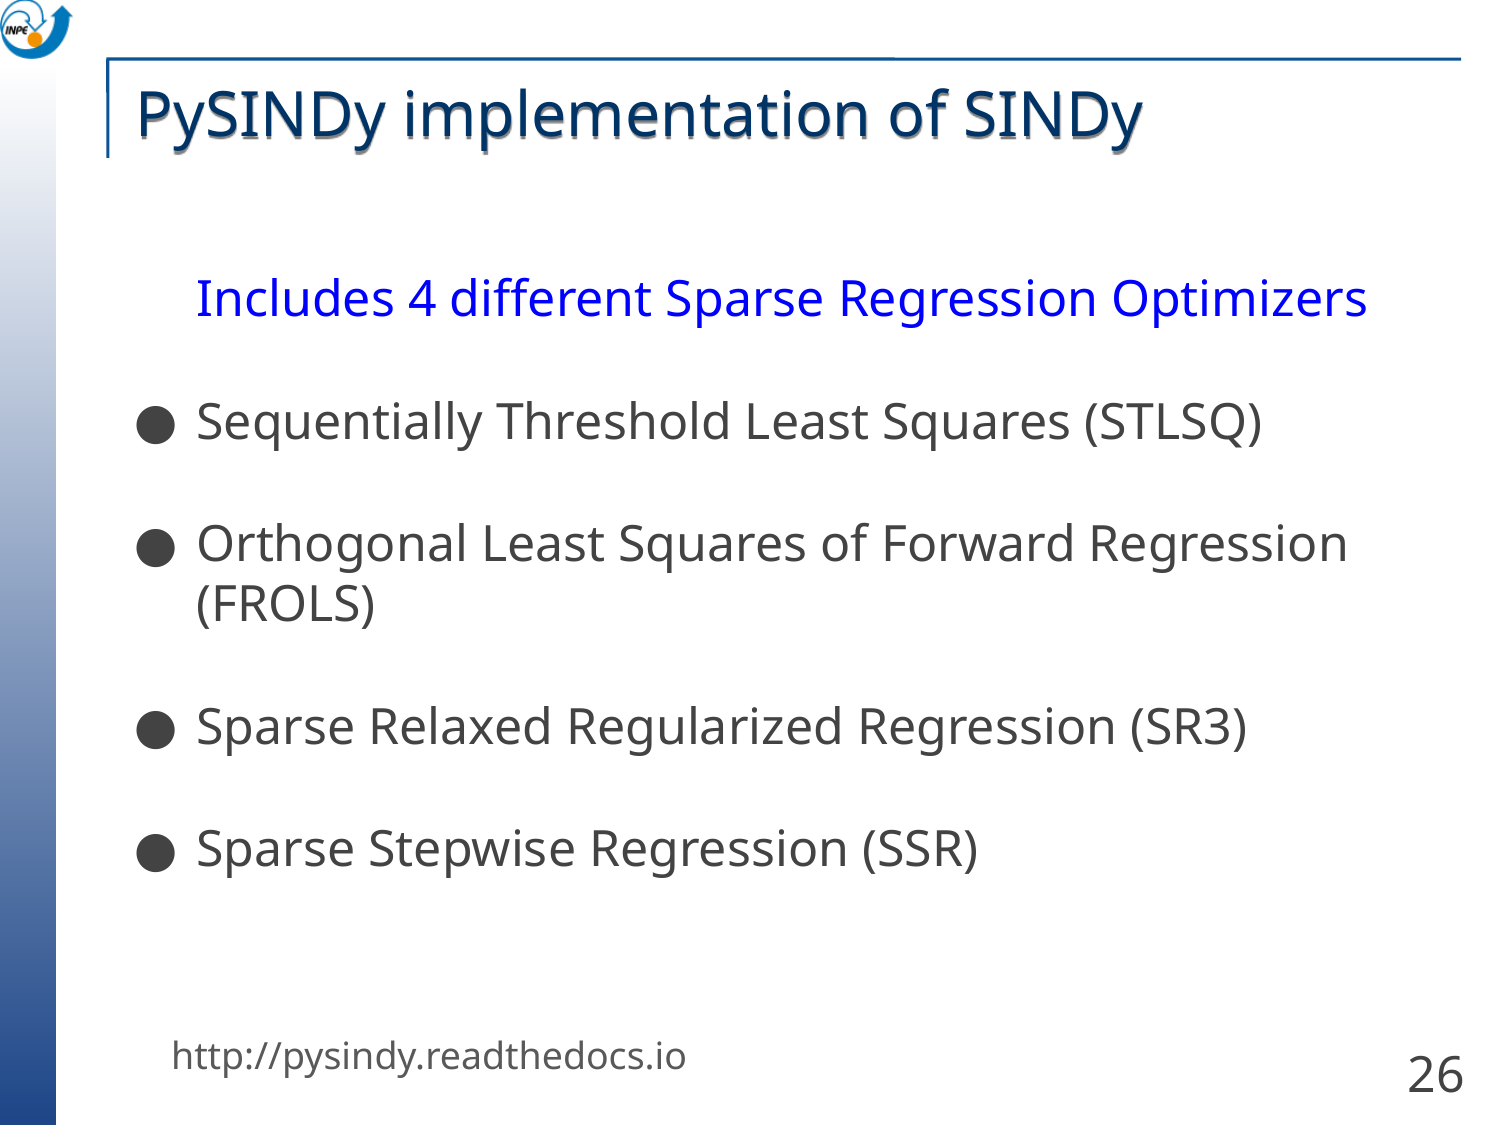

# PySINDy implementation of SINDy
Includes 4 different Sparse Regression Optimizers
Sequentially Threshold Least Squares (STLSQ)
Orthogonal Least Squares of Forward Regression (FROLS)
Sparse Relaxed Regularized Regression (SR3)
Sparse Stepwise Regression (SSR)
http://pysindy.readthedocs.io